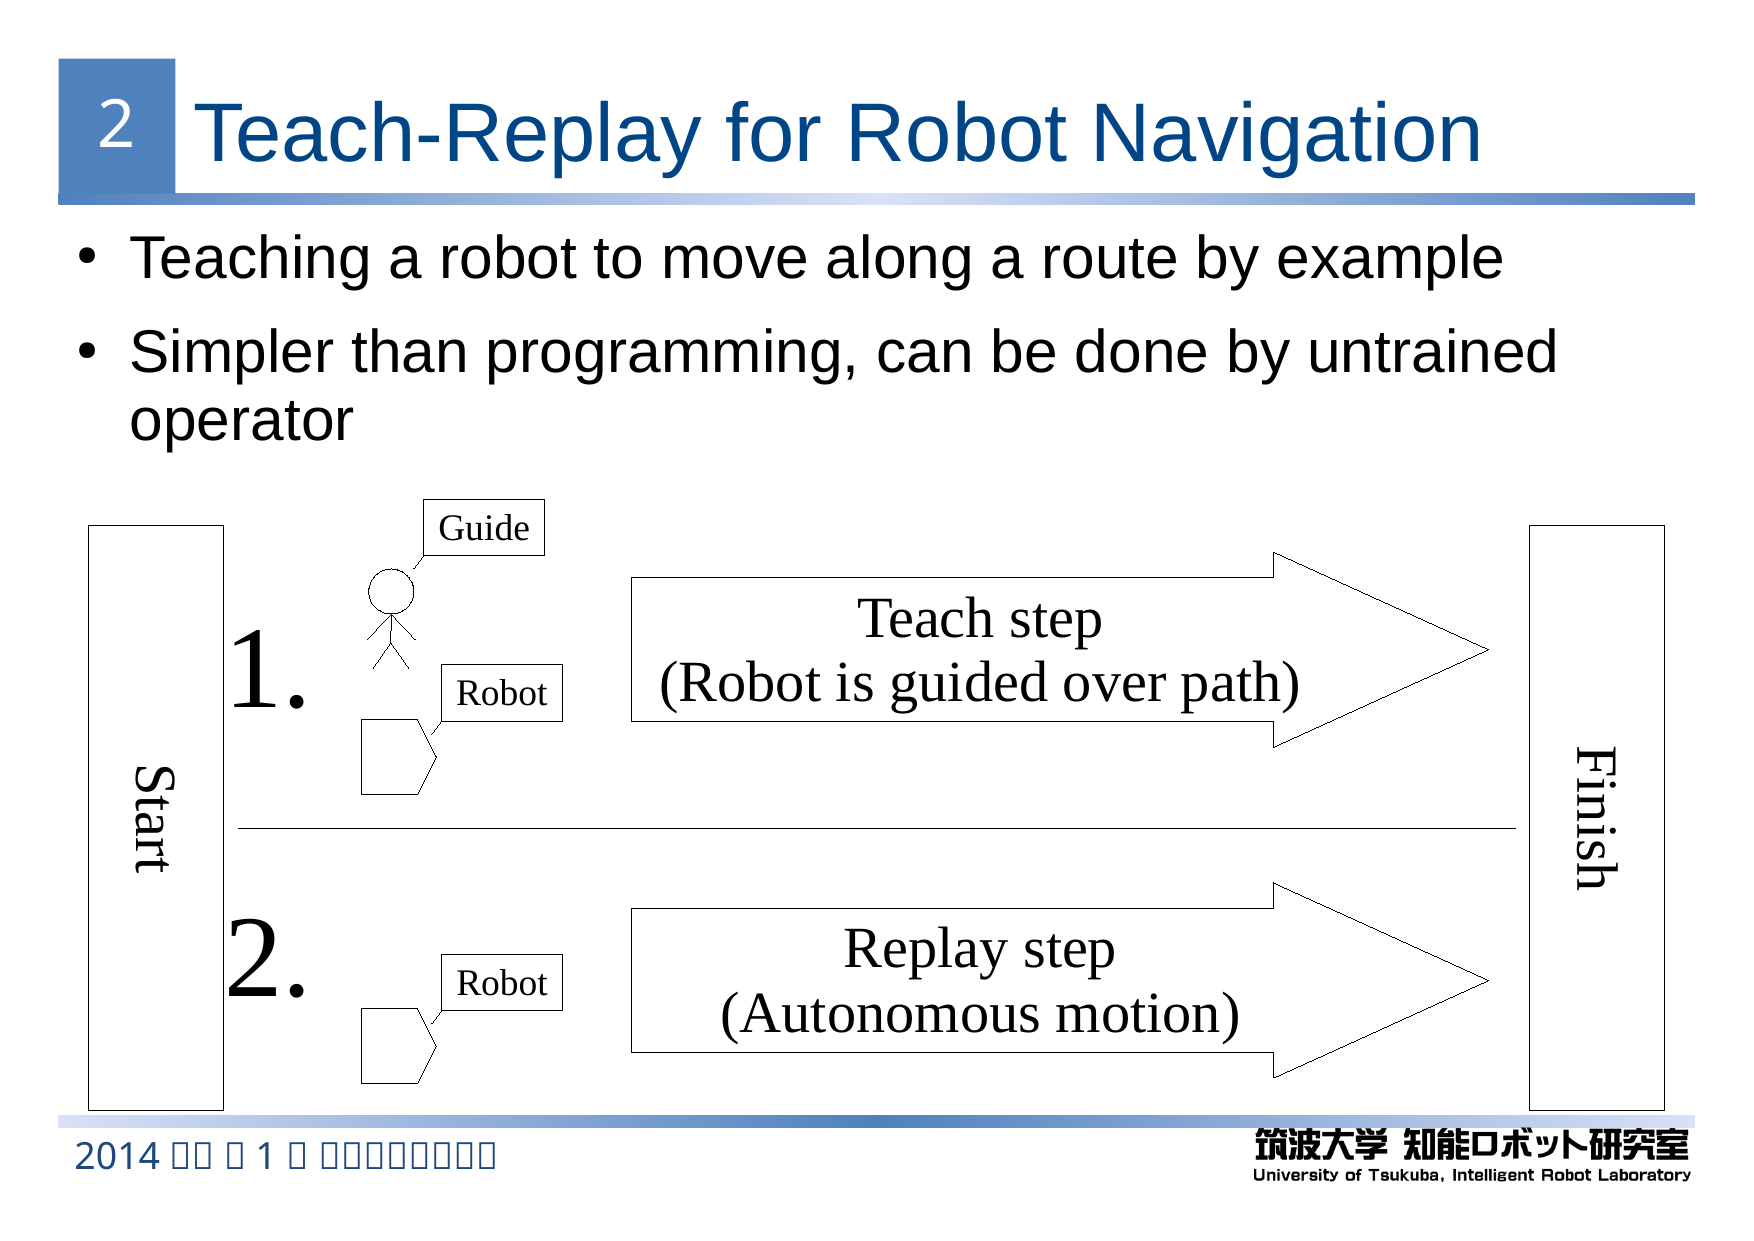

# Teach-Replay for Robot Navigation
Teaching a robot to move along a route by example
Simpler than programming, can be done by untrained operator
Guide
Teach step
(Robot is guided over path)
1.
Robot
Start
Finish
Replay step
(Autonomous motion)
2.
Robot